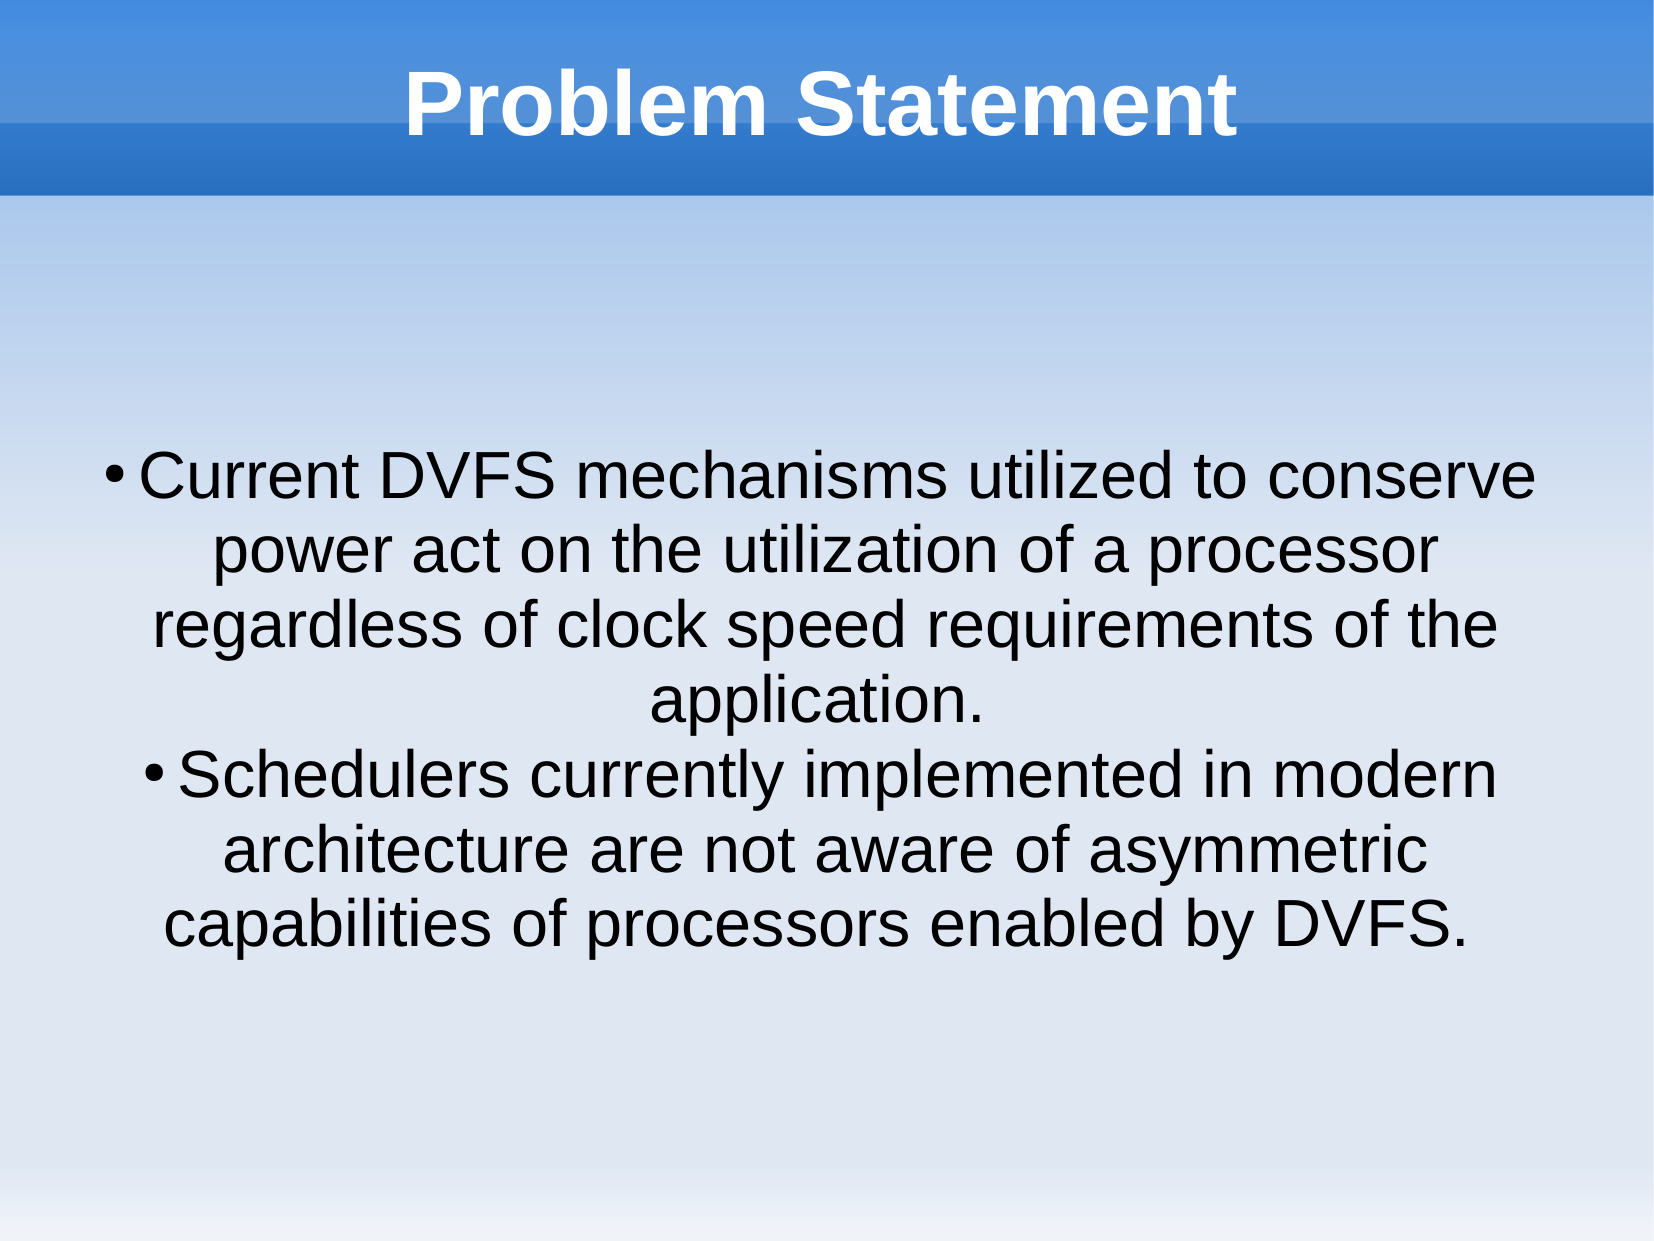

# Problem Statement
Current DVFS mechanisms utilized to conserve power act on the utilization of a processor regardless of clock speed requirements of the application.
Schedulers currently implemented in modern architecture are not aware of asymmetric capabilities of processors enabled by DVFS.